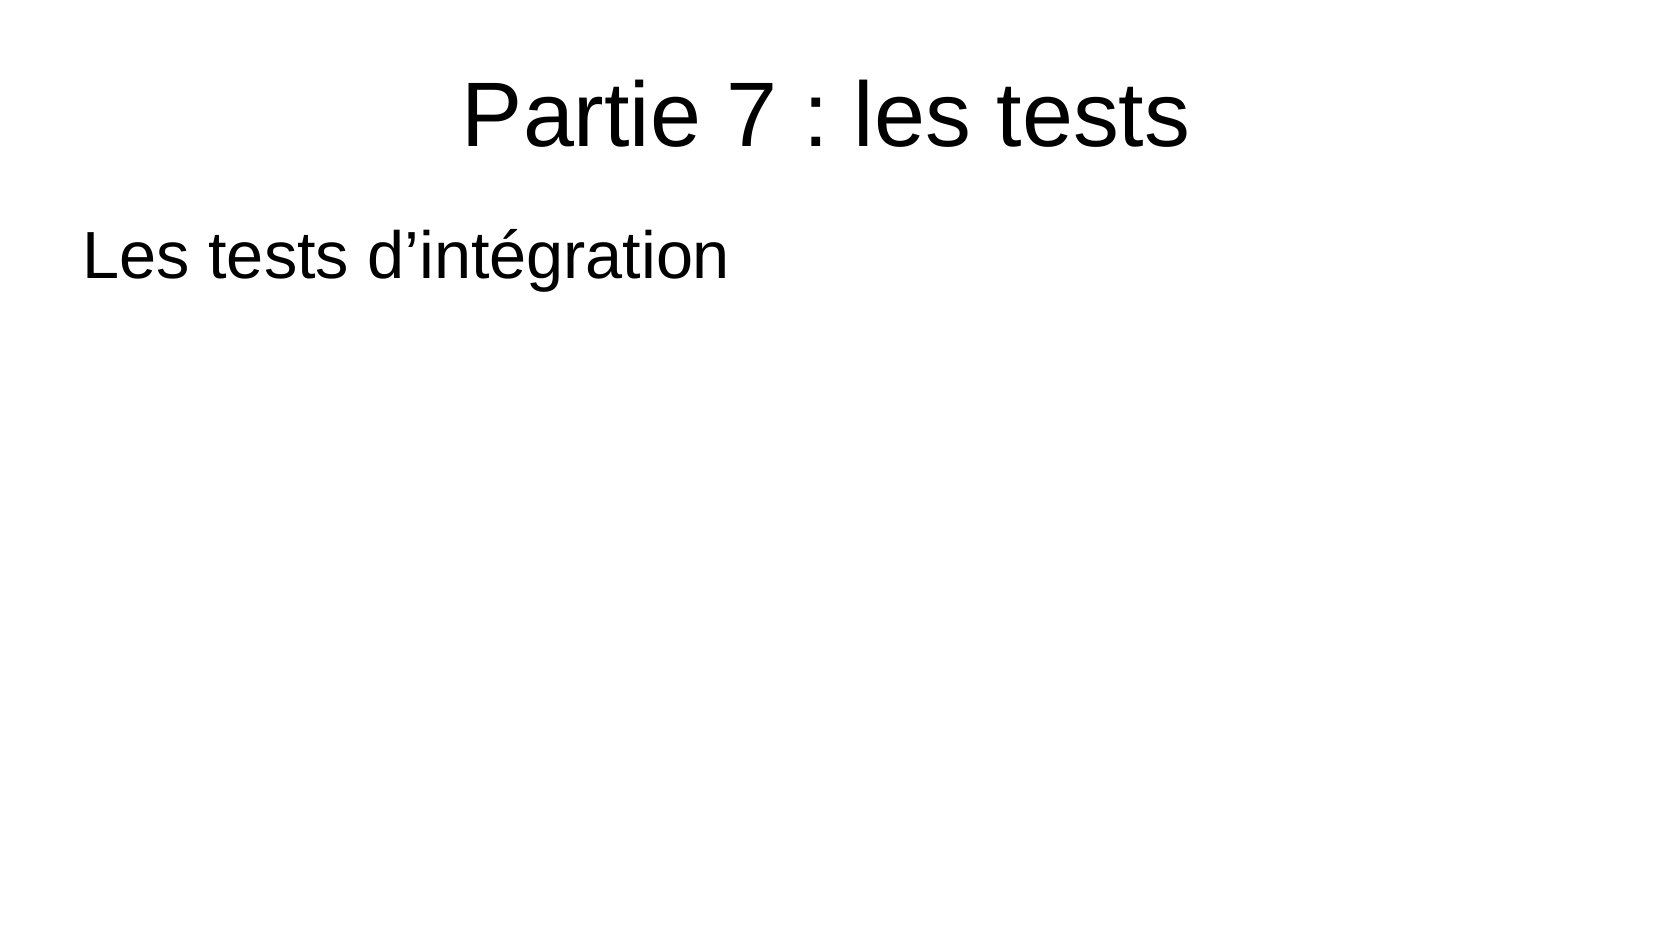

# Partie 7 : les tests
Les tests d’intégration